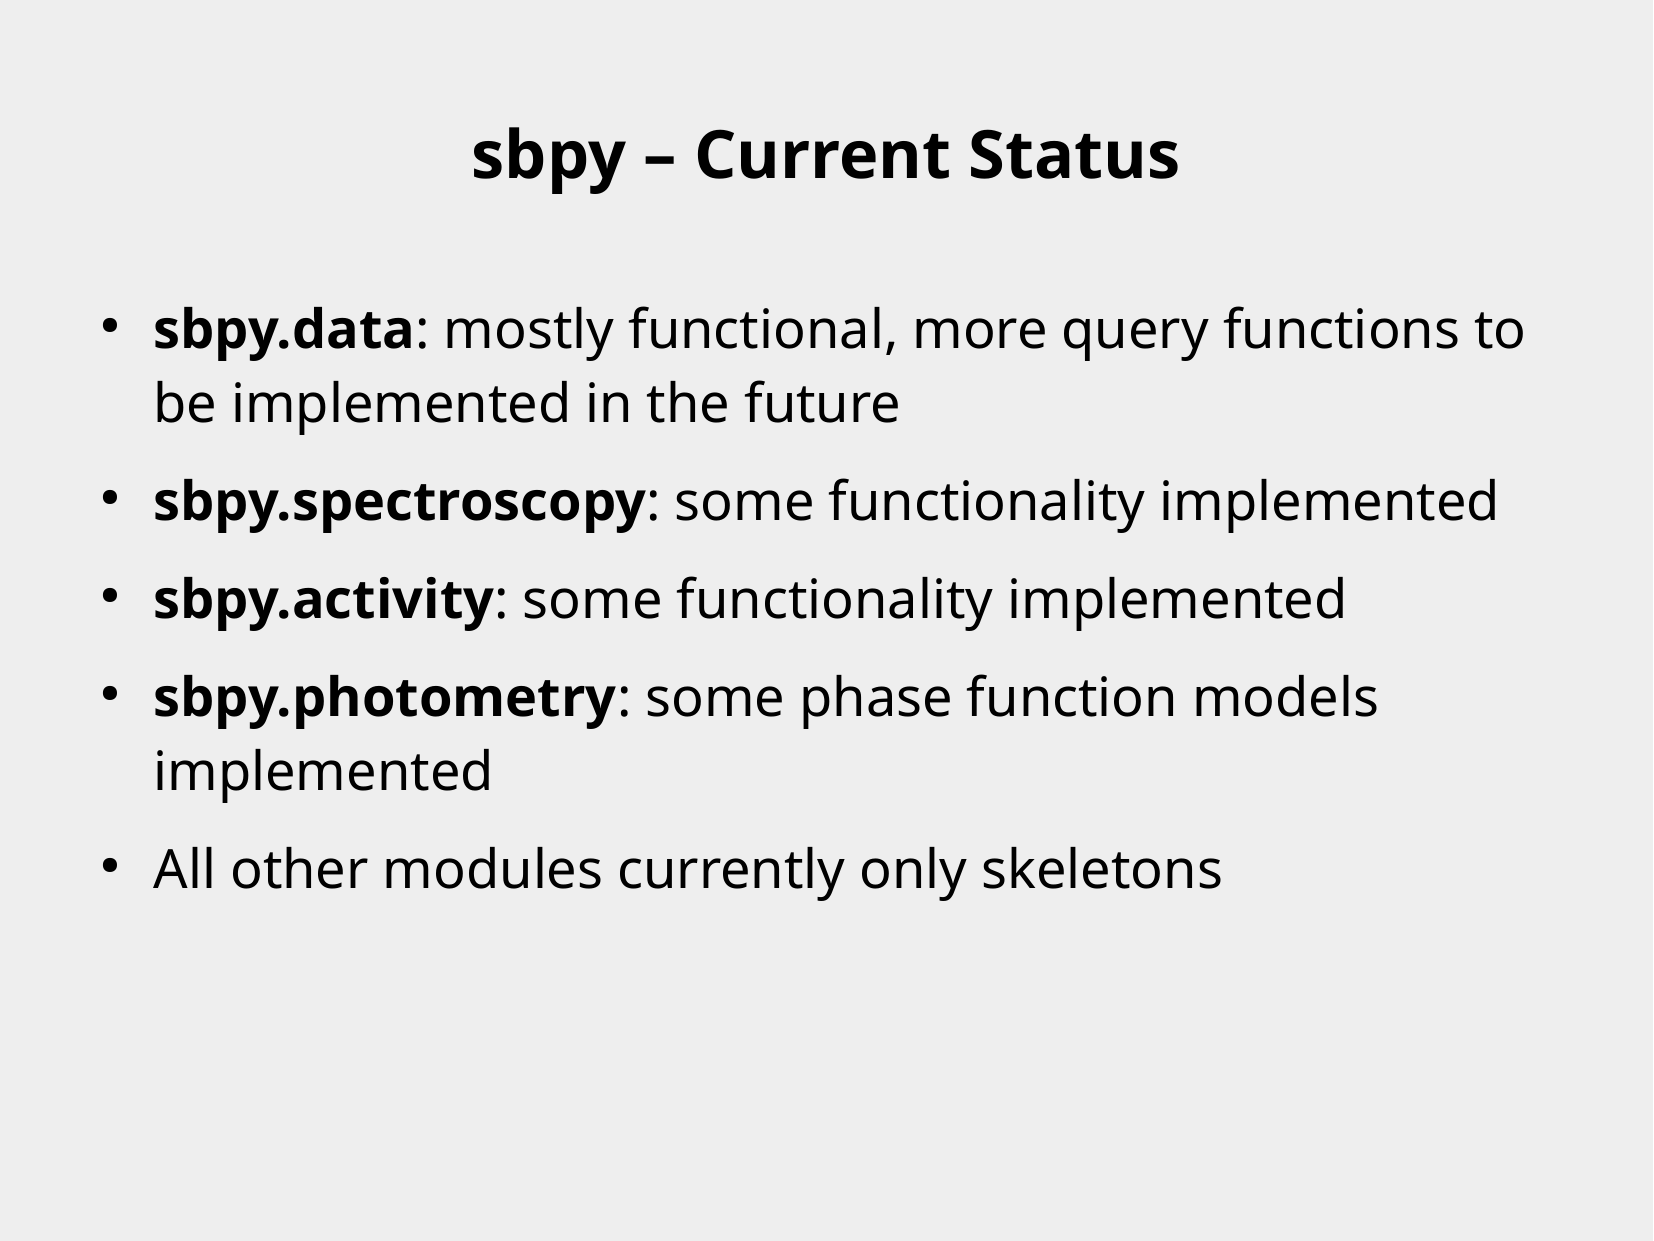

# sbpy – Current Status
sbpy.data: mostly functional, more query functions to be implemented in the future
sbpy.spectroscopy: some functionality implemented
sbpy.activity: some functionality implemented
sbpy.photometry: some phase function models implemented
All other modules currently only skeletons